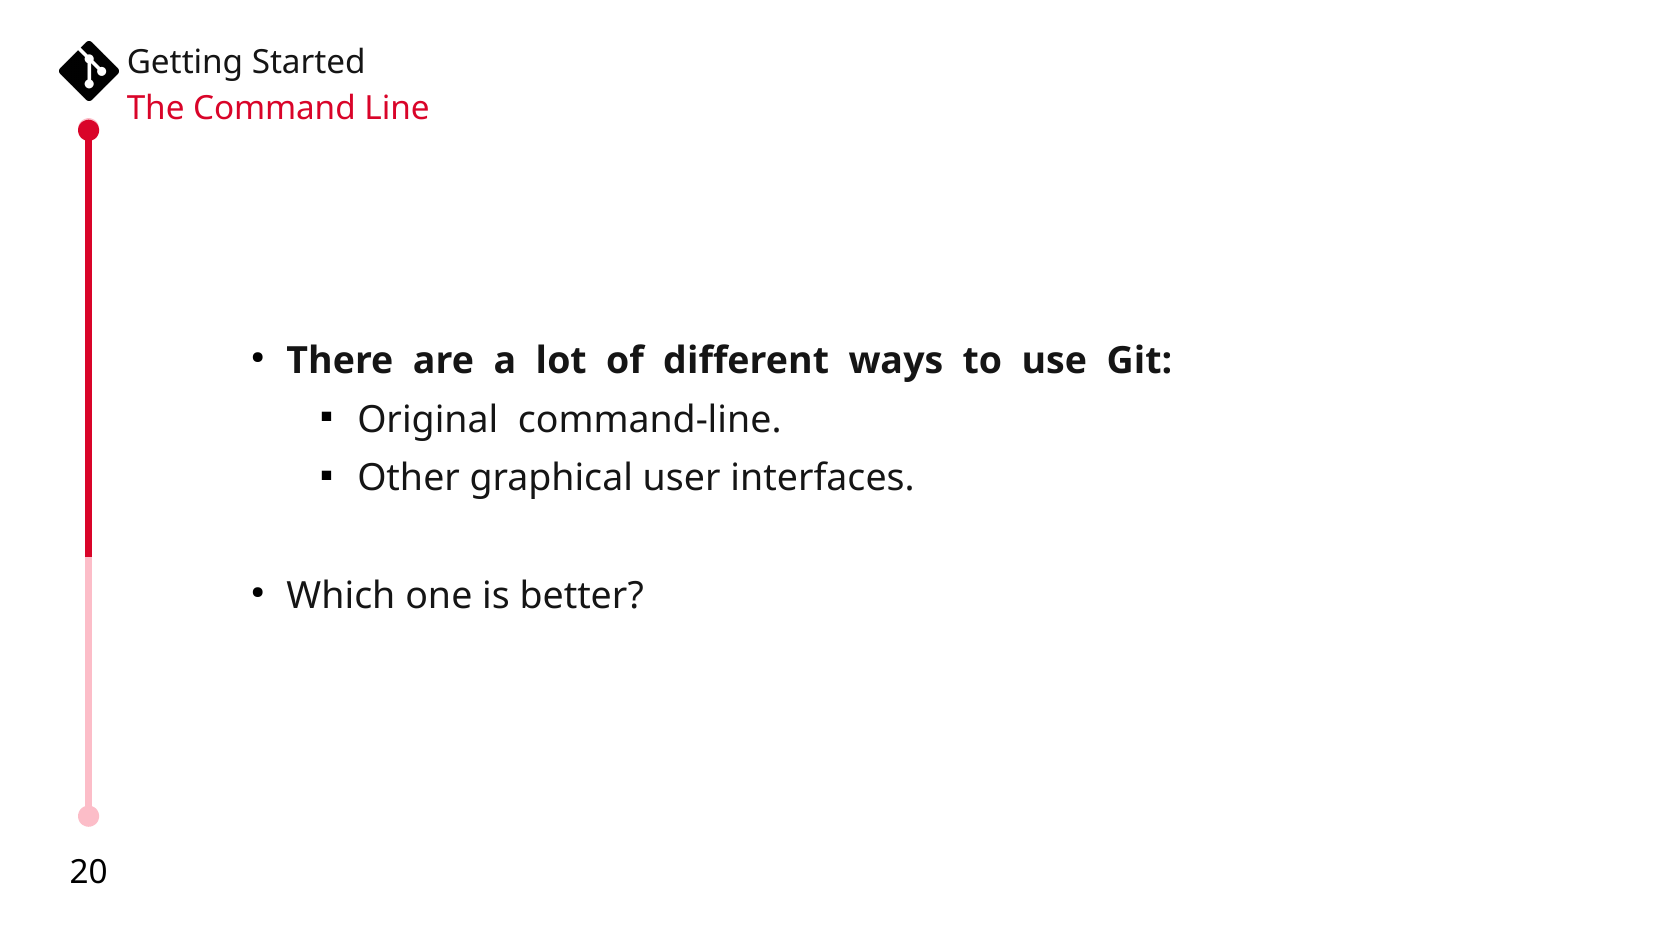

Getting Started
The Command Line
There are a lot of different ways to use Git:
Original command-line.
Other graphical user interfaces.
Which one is better?
20